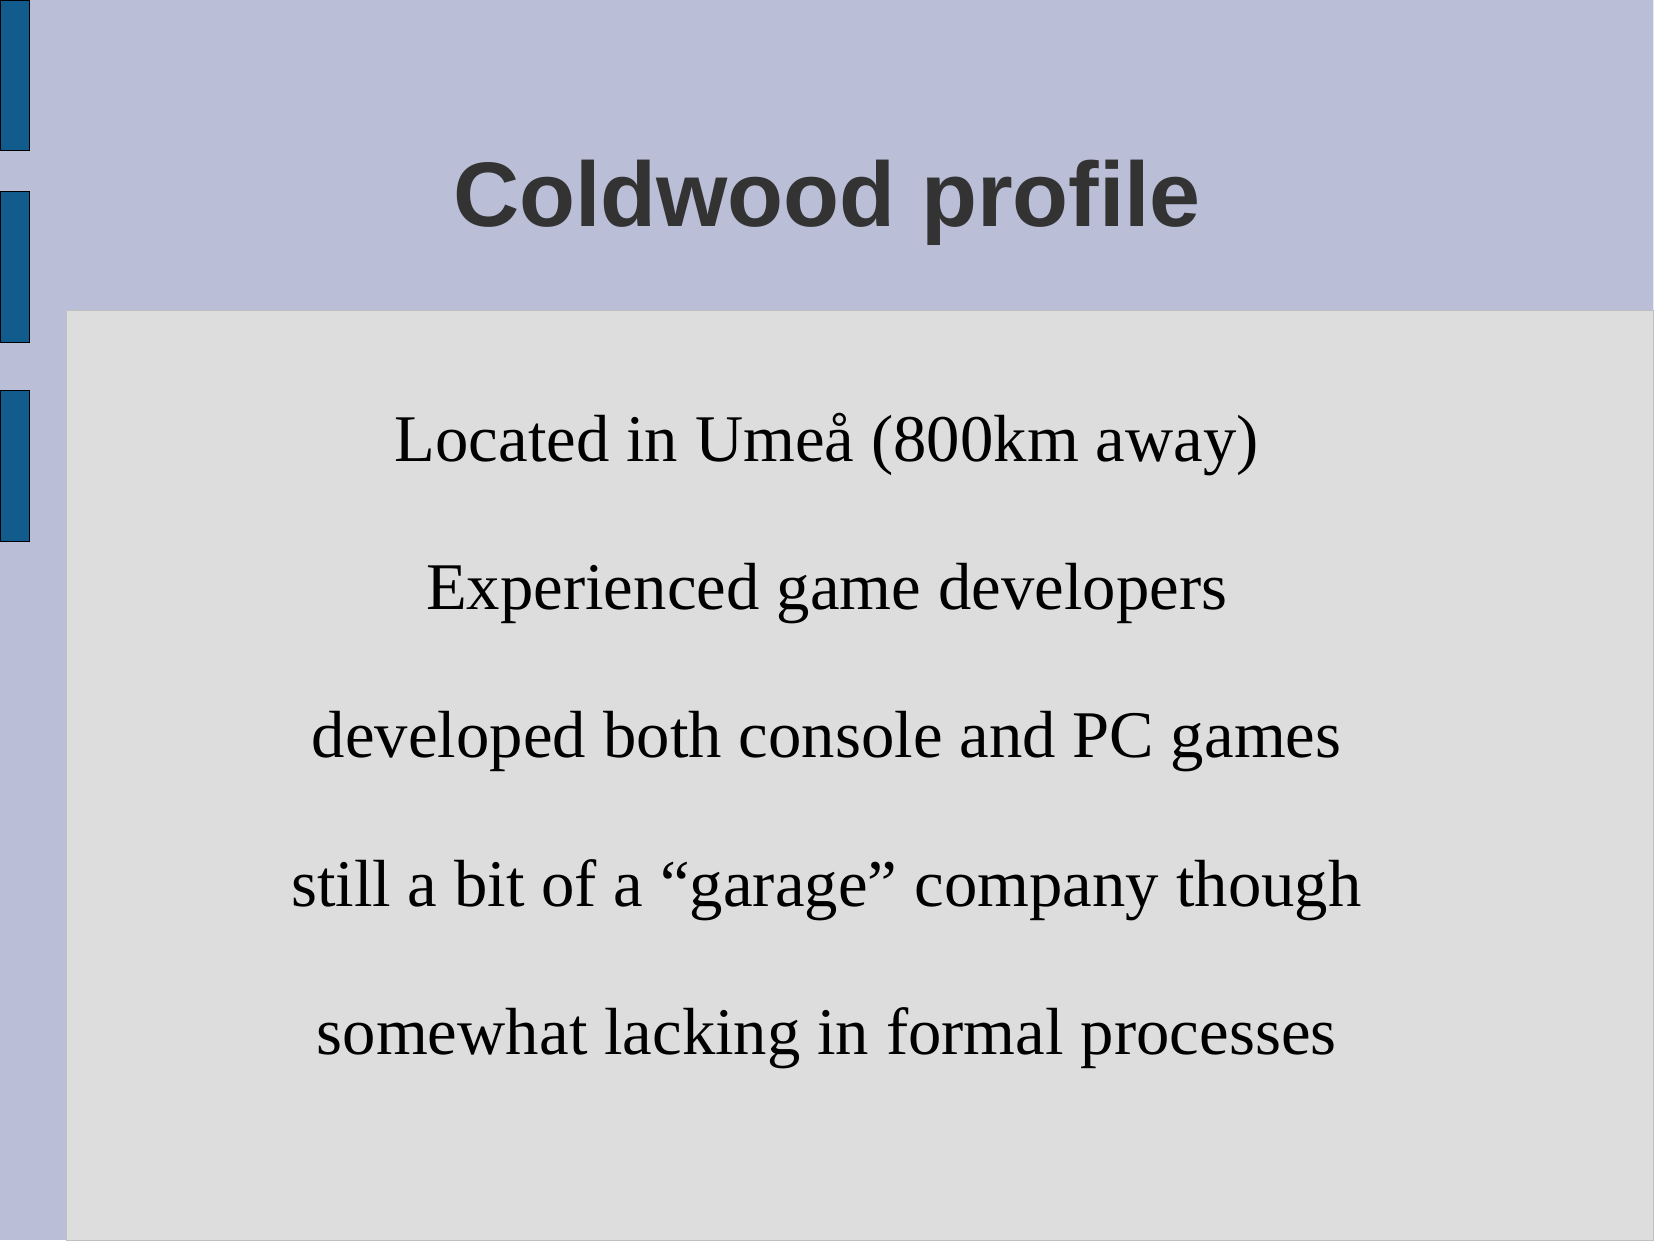

# Coldwood profile
Located in Umeå (800km away)
Experienced game developers
developed both console and PC games
still a bit of a “garage” company though
somewhat lacking in formal processes